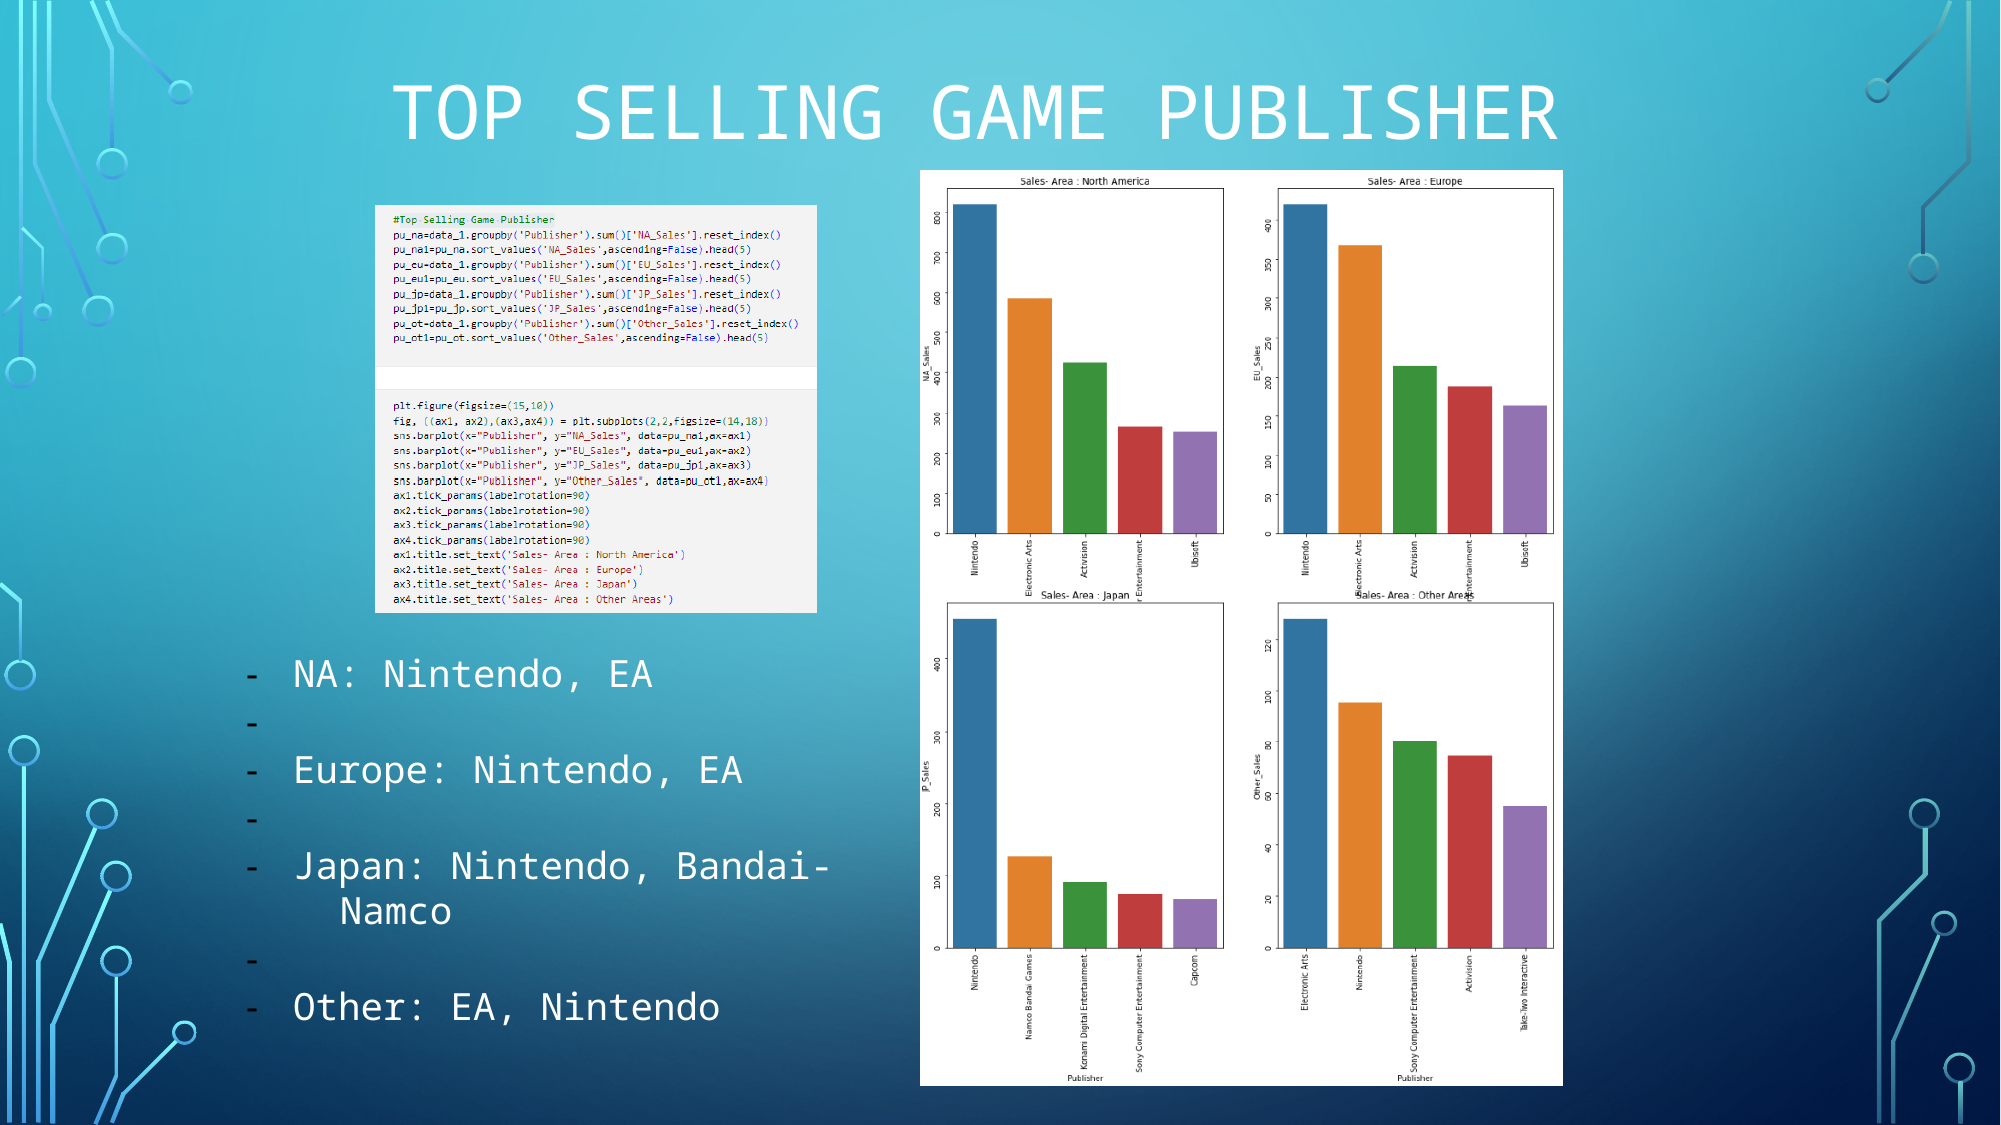

# Top Selling Game Publisher
NA: Nintendo, EA
Europe: Nintendo, EA
Japan: Nintendo, Bandai-Namco
Other: EA, Nintendo